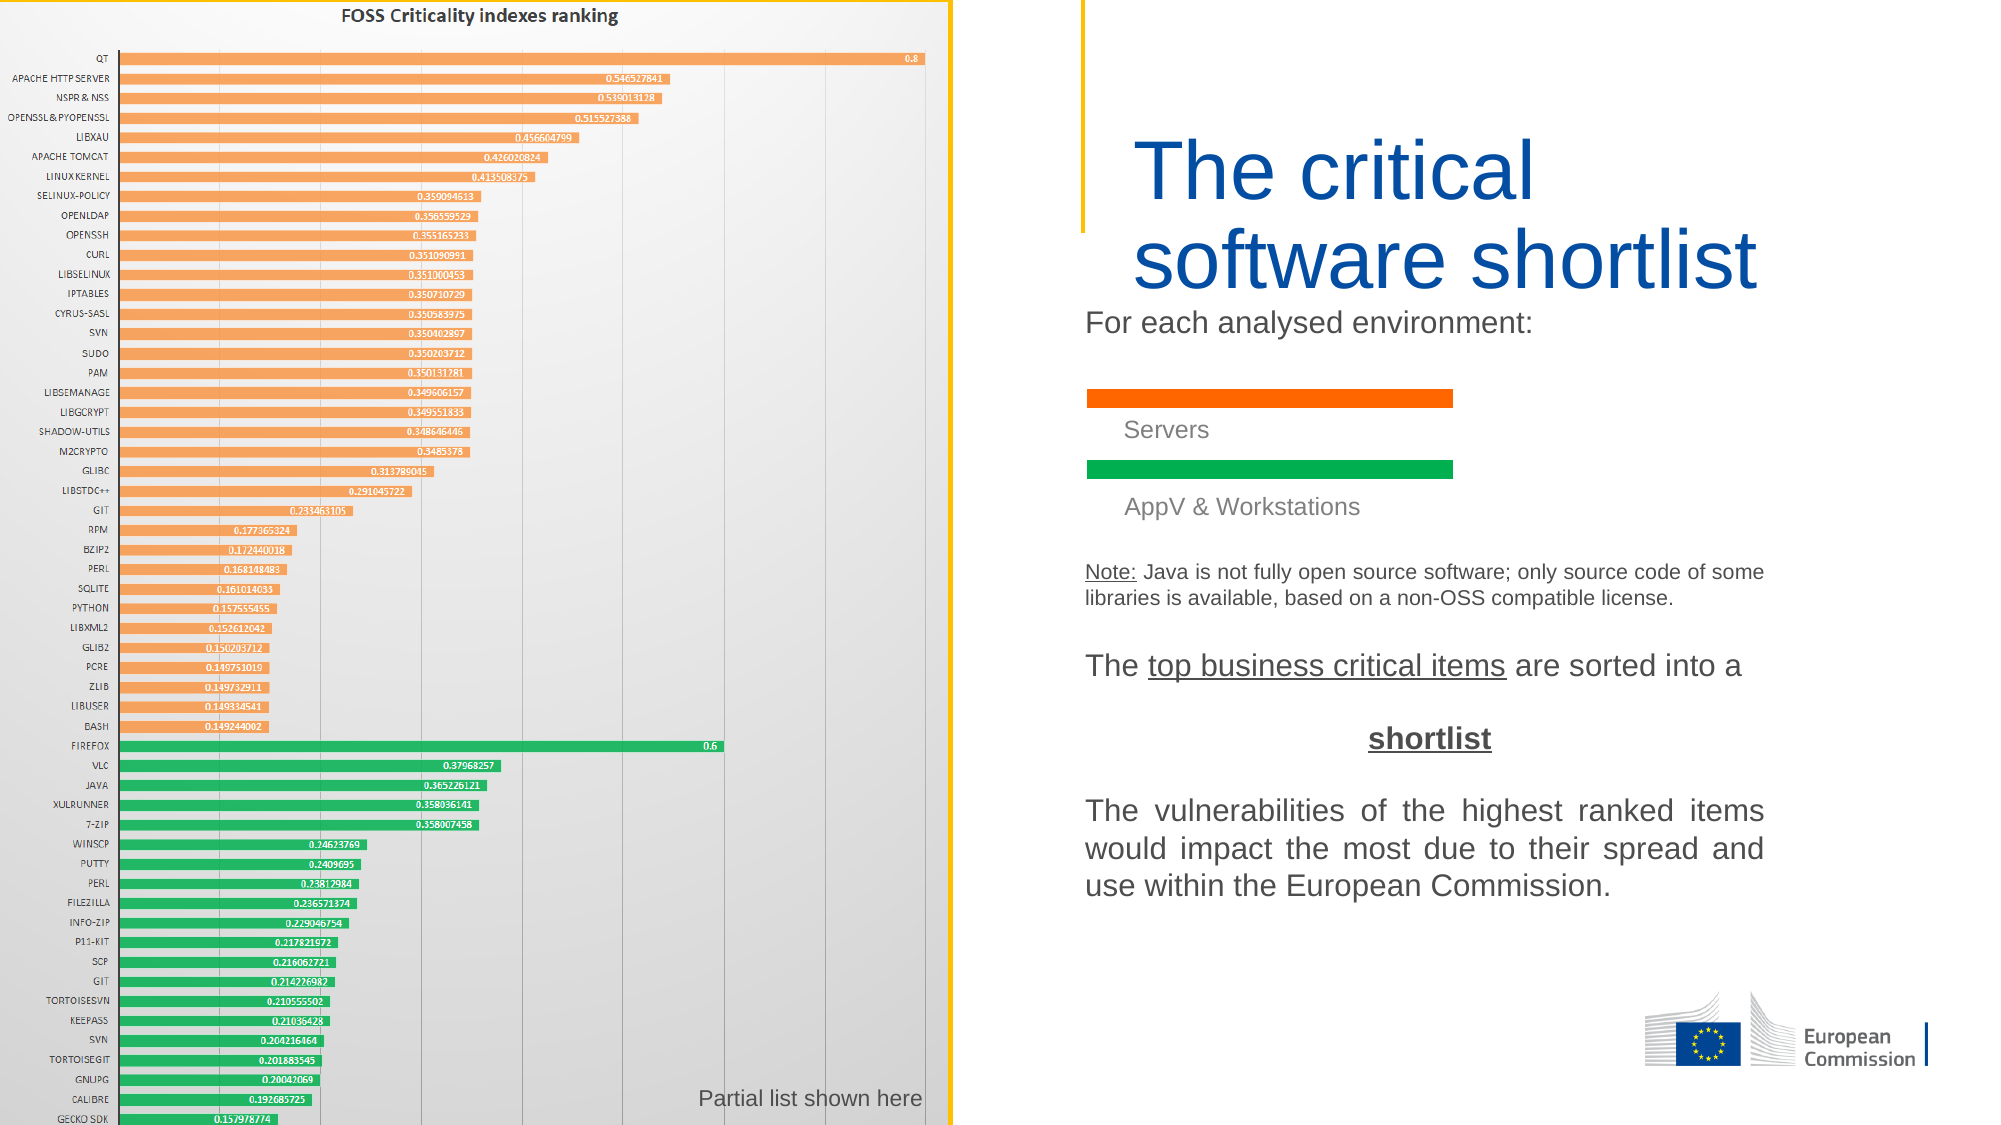

# The critical software shortlist
For each analysed environment:
Note: Java is not fully open source software; only source code of some libraries is available, based on a non-OSS compatible license.
The top business critical items are sorted into a
 shortlist
The vulnerabilities of the highest ranked items would impact the most due to their spread and use within the European Commission.
Servers
AppV & Workstations
Partial list shown here